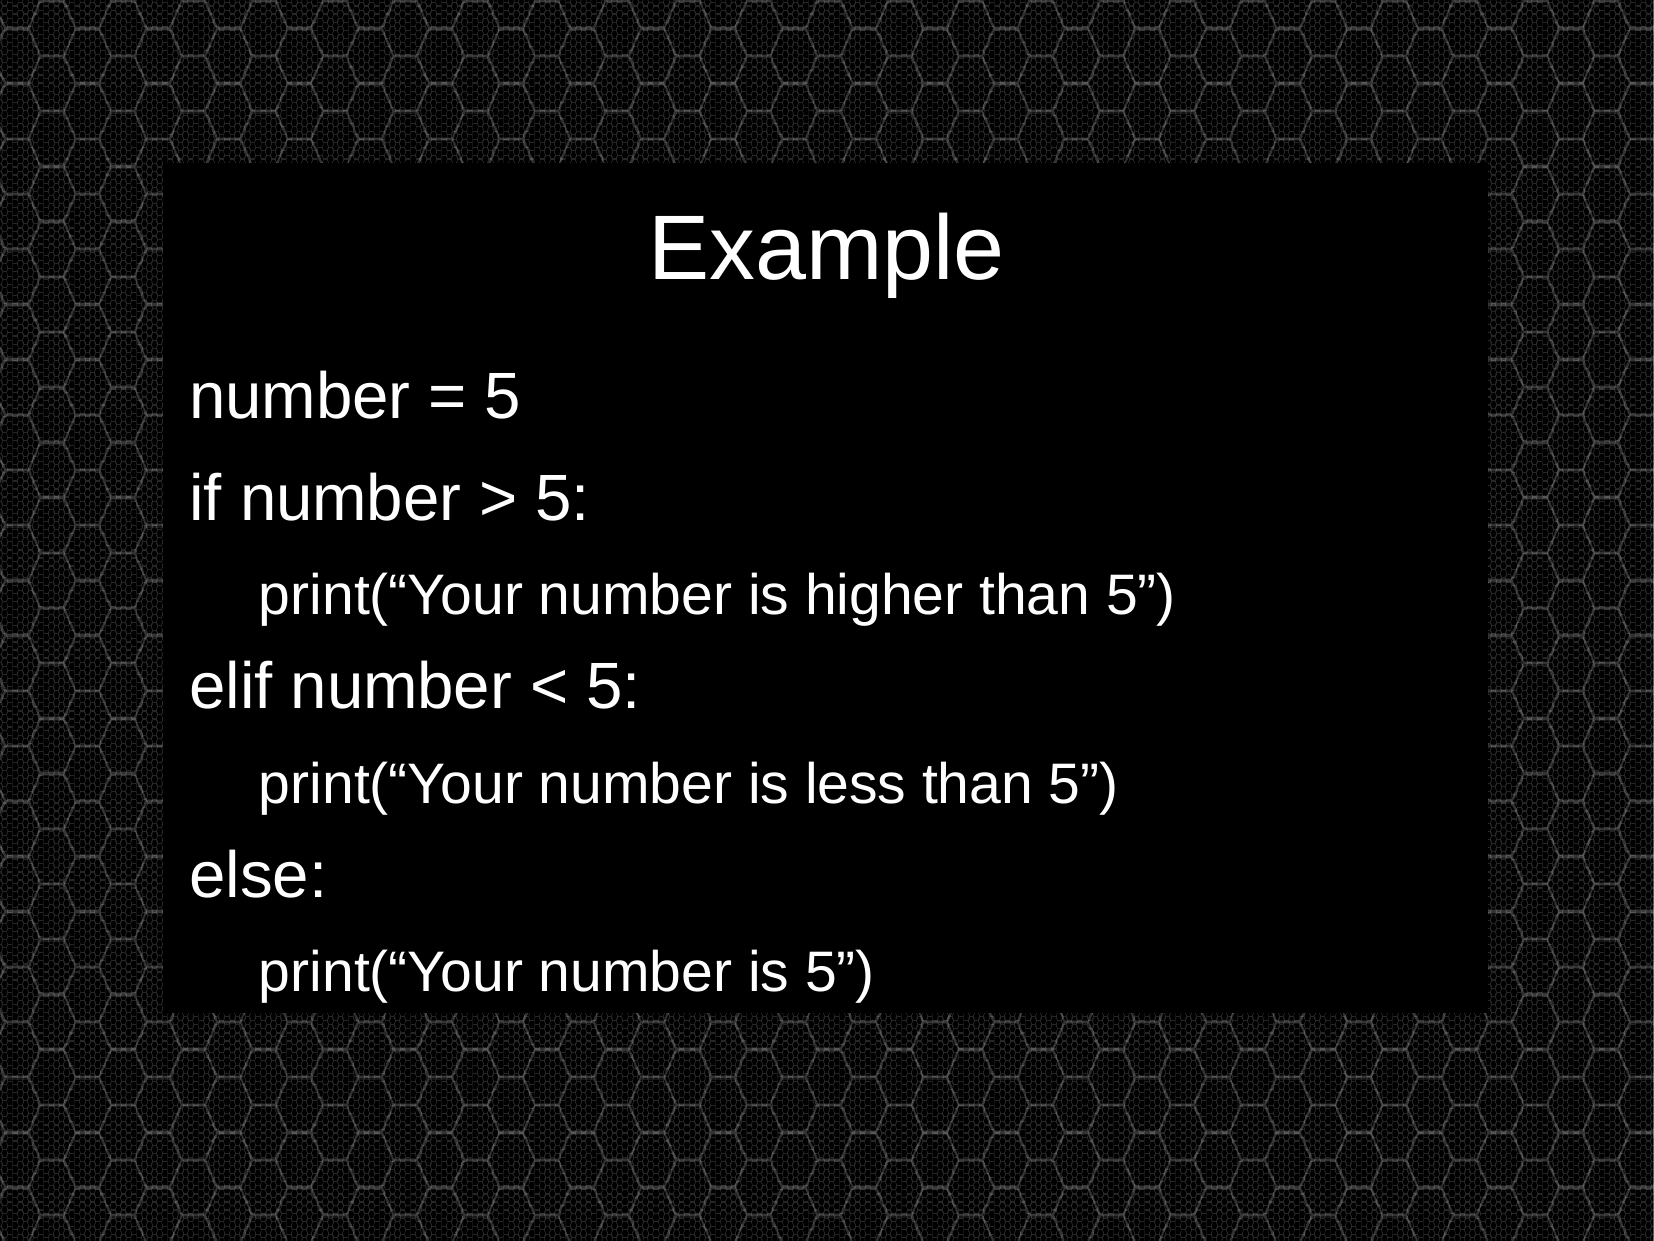

# Example
number = 5
if number > 5:
print(“Your number is higher than 5”)
elif number < 5:
print(“Your number is less than 5”)
else:
print(“Your number is 5”)